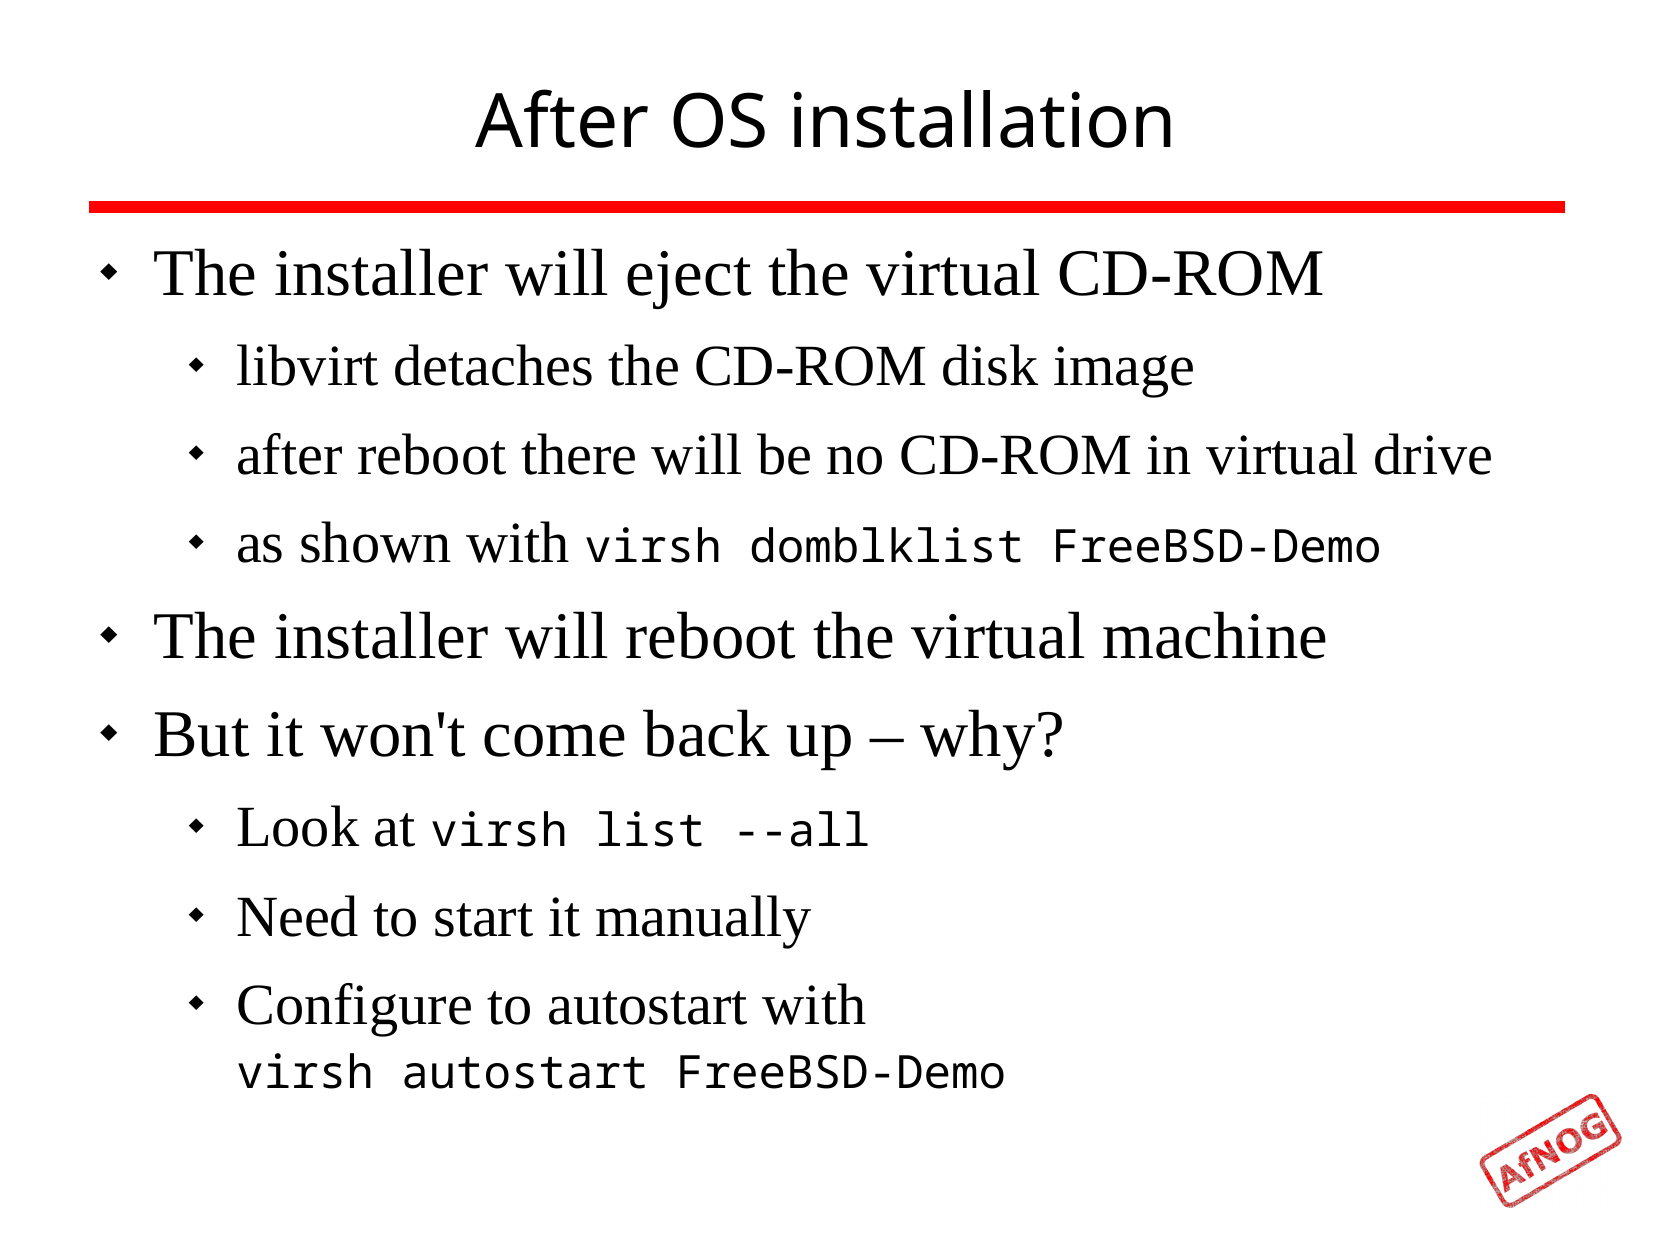

# After OS installation
The installer will eject the virtual CD-ROM
libvirt detaches the CD-ROM disk image
after reboot there will be no CD-ROM in virtual drive
as shown with virsh domblklist FreeBSD-Demo
The installer will reboot the virtual machine
But it won't come back up – why?
Look at virsh list --all
Need to start it manually
Configure to autostart with
virsh autostart FreeBSD-Demo